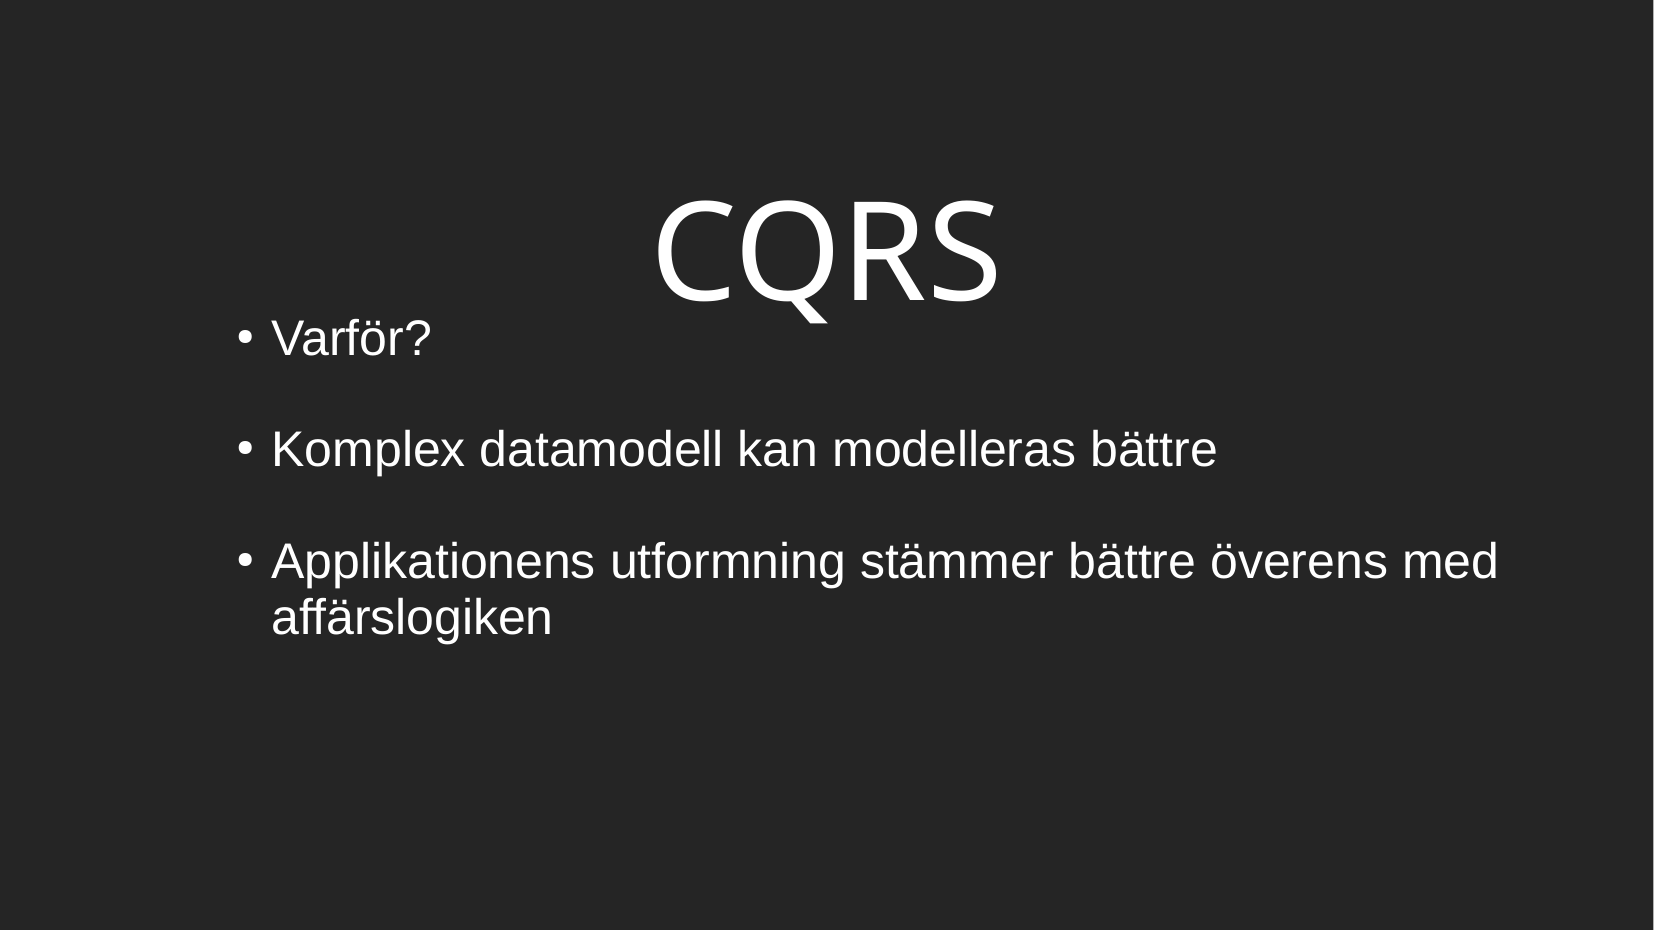

# CQRS
Varför?
Komplex datamodell kan modelleras bättre
Applikationens utformning stämmer bättre överens med affärslogiken